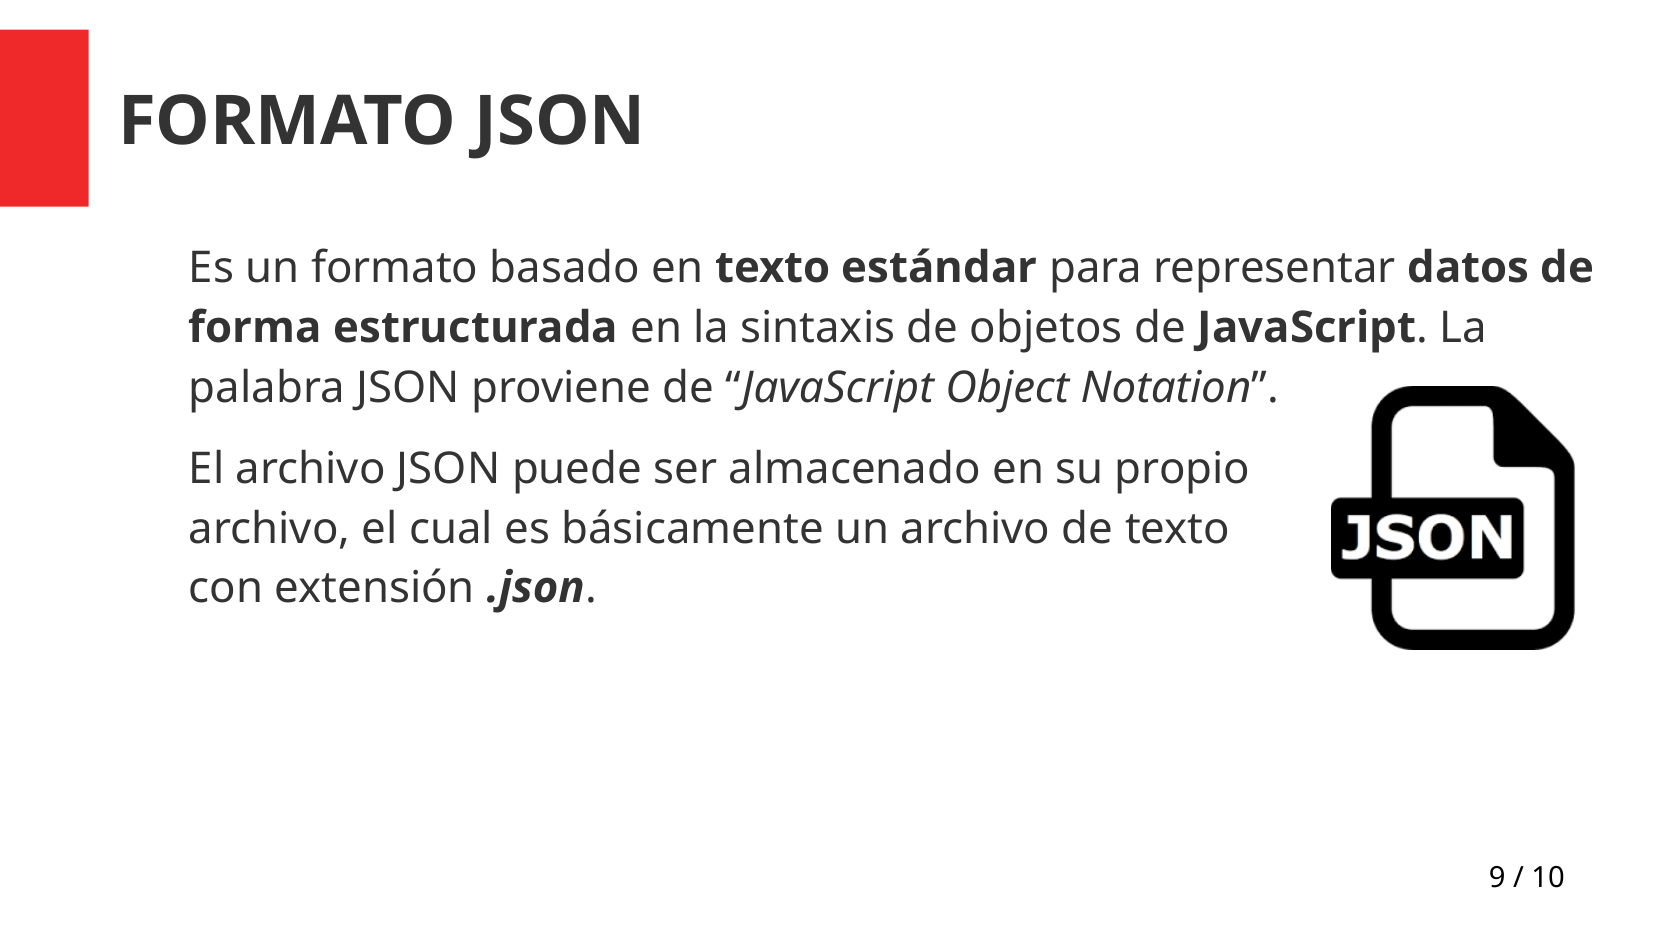

# FORMATO JSON
Es un formato basado en texto estándar para representar datos de forma estructurada en la sintaxis de objetos de JavaScript. La palabra JSON proviene de “JavaScript Object Notation”.
El archivo JSON puede ser almacenado en su propio archivo, el cual es básicamente un archivo de texto con extensión .json.
9